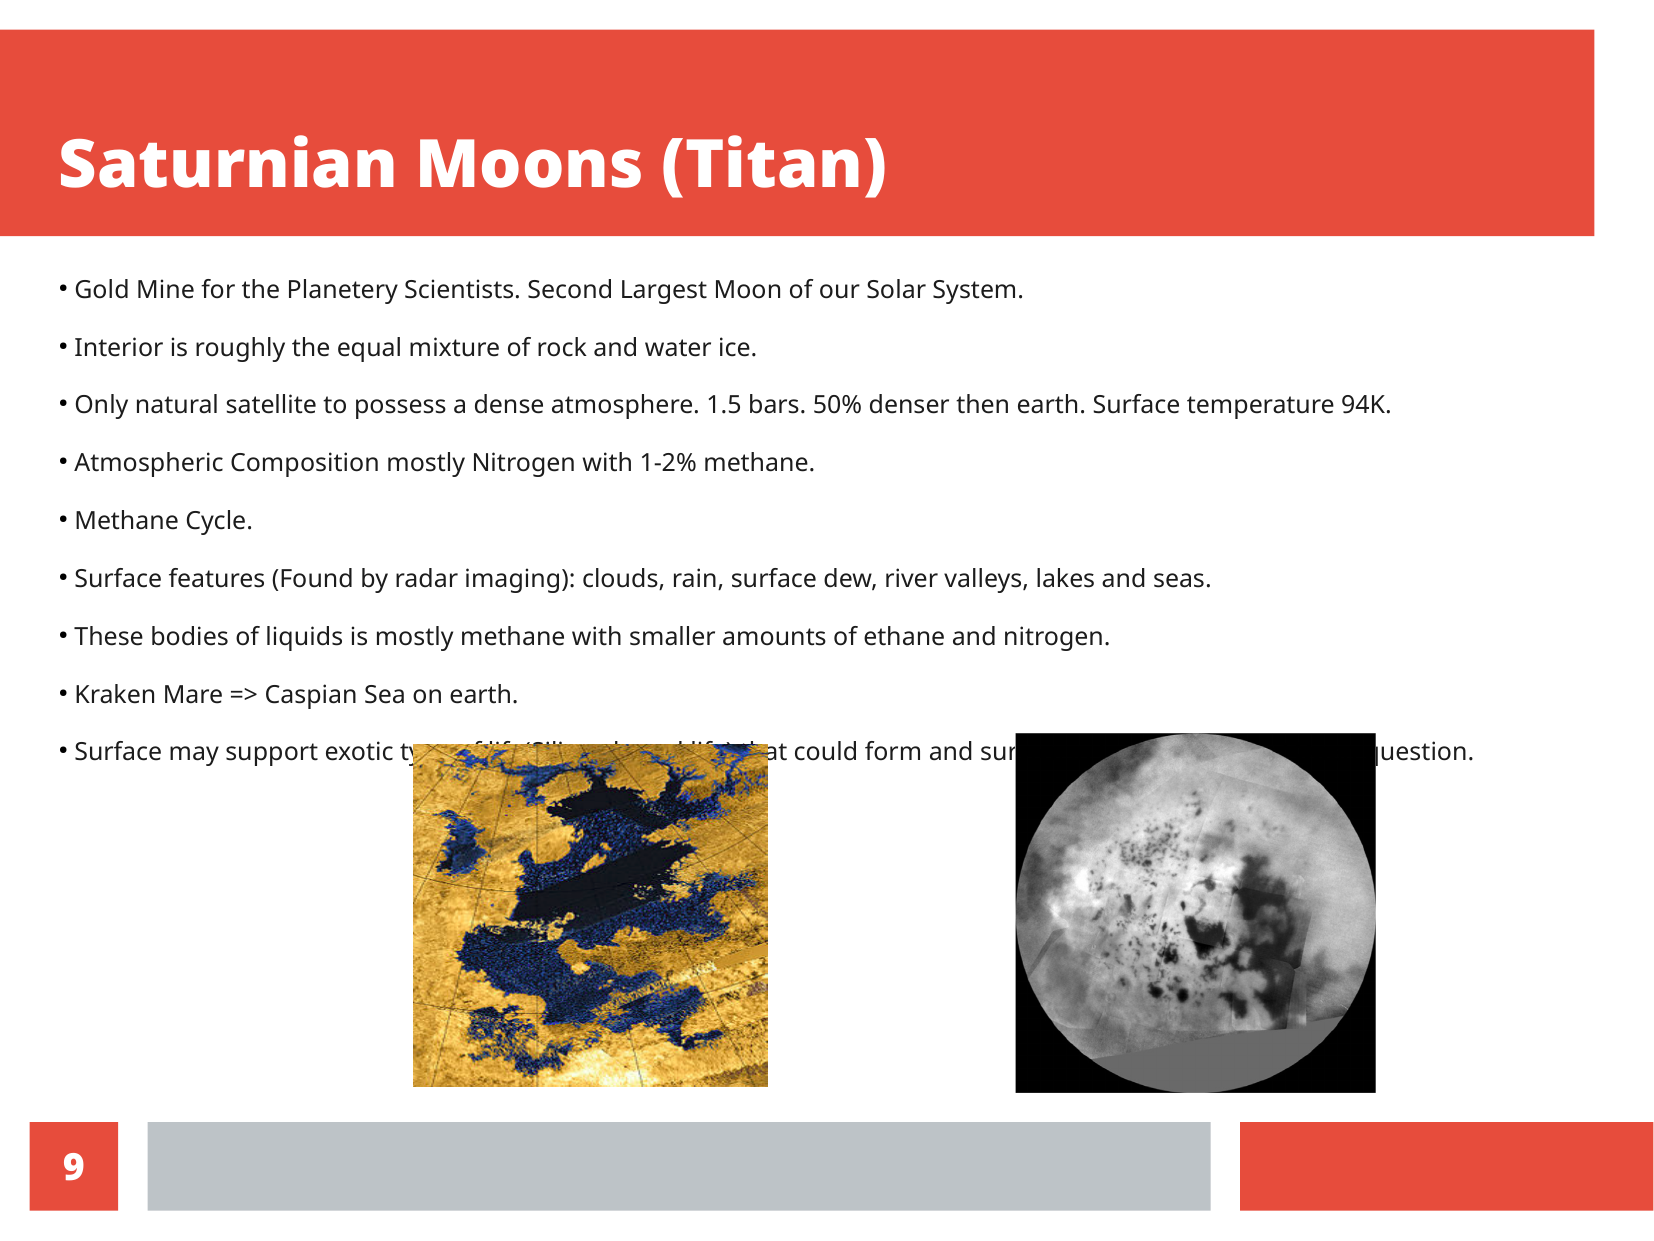

# Saturnian Moons (Titan)
 Gold Mine for the Planetery Scientists. Second Largest Moon of our Solar System.
 Interior is roughly the equal mixture of rock and water ice.
 Only natural satellite to possess a dense atmosphere. 1.5 bars. 50% denser then earth. Surface temperature 94K.
 Atmospheric Composition mostly Nitrogen with 1-2% methane.
 Methane Cycle.
 Surface features (Found by radar imaging): clouds, rain, surface dew, river valleys, lakes and seas.
 These bodies of liquids is mostly methane with smaller amounts of ethane and nitrogen.
 Kraken Mare => Caspian Sea on earth.
 Surface may support exotic type of life(Silicon based life) that could form and survive in liquid methane? Open question.
9